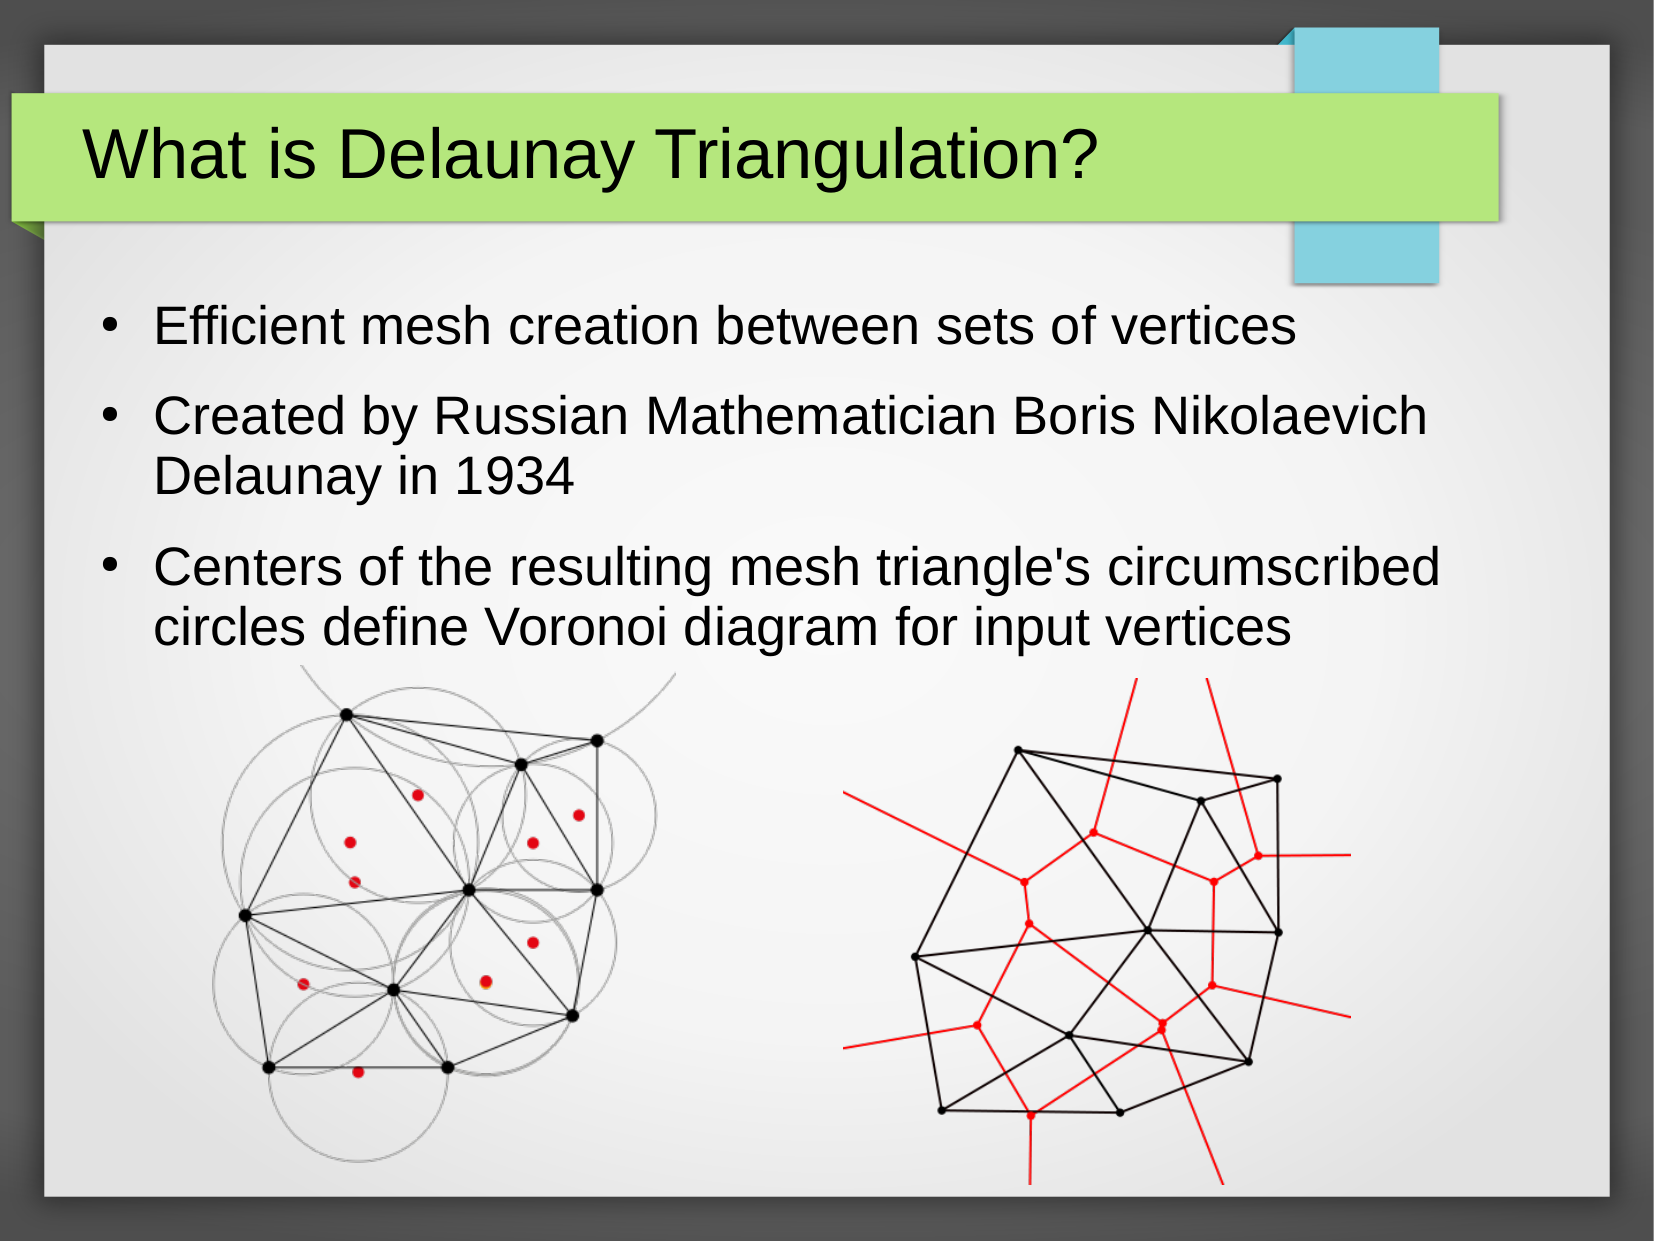

# What is Delaunay Triangulation?
Efficient mesh creation between sets of vertices
Created by Russian Mathematician Boris Nikolaevich Delaunay in 1934
Centers of the resulting mesh triangle's circumscribed circles define Voronoi diagram for input vertices